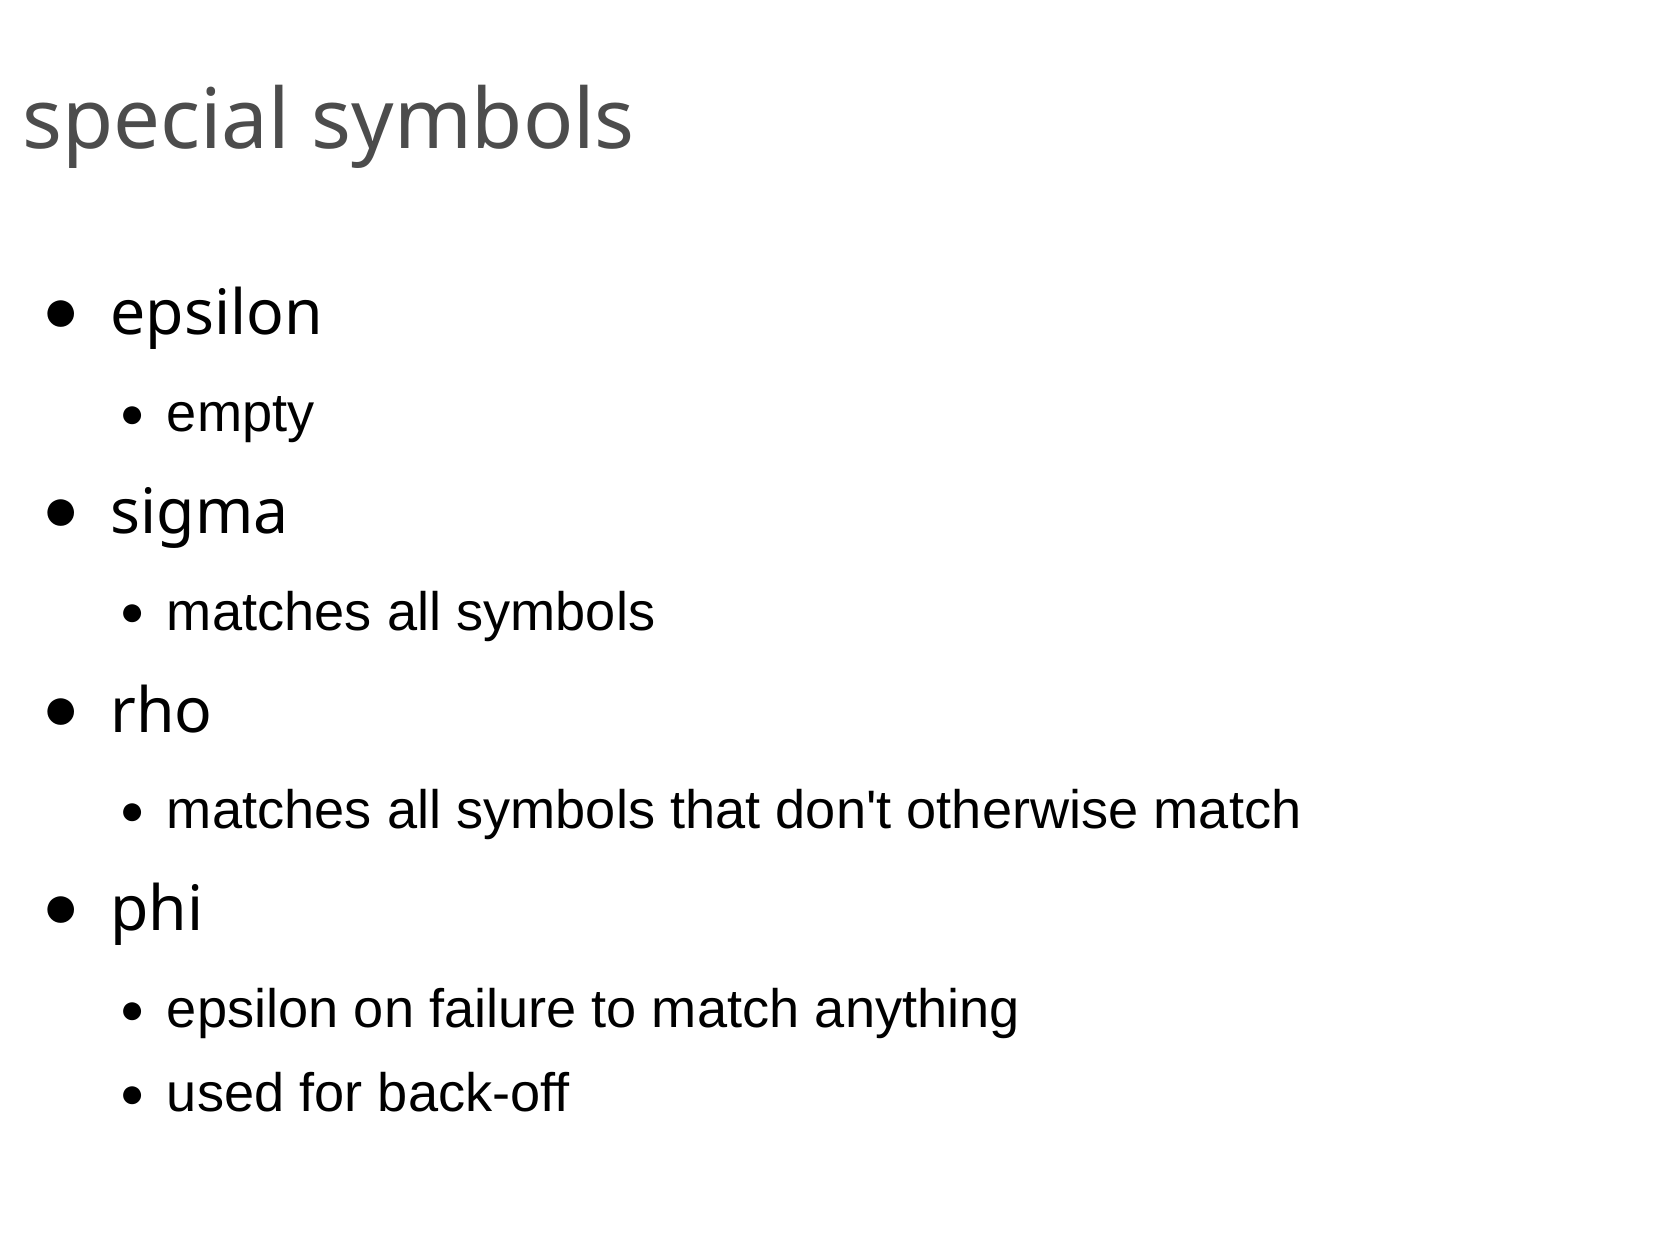

# special symbols
epsilon
empty
sigma
matches all symbols
rho
matches all symbols that don't otherwise match
phi
epsilon on failure to match anything
used for back-off